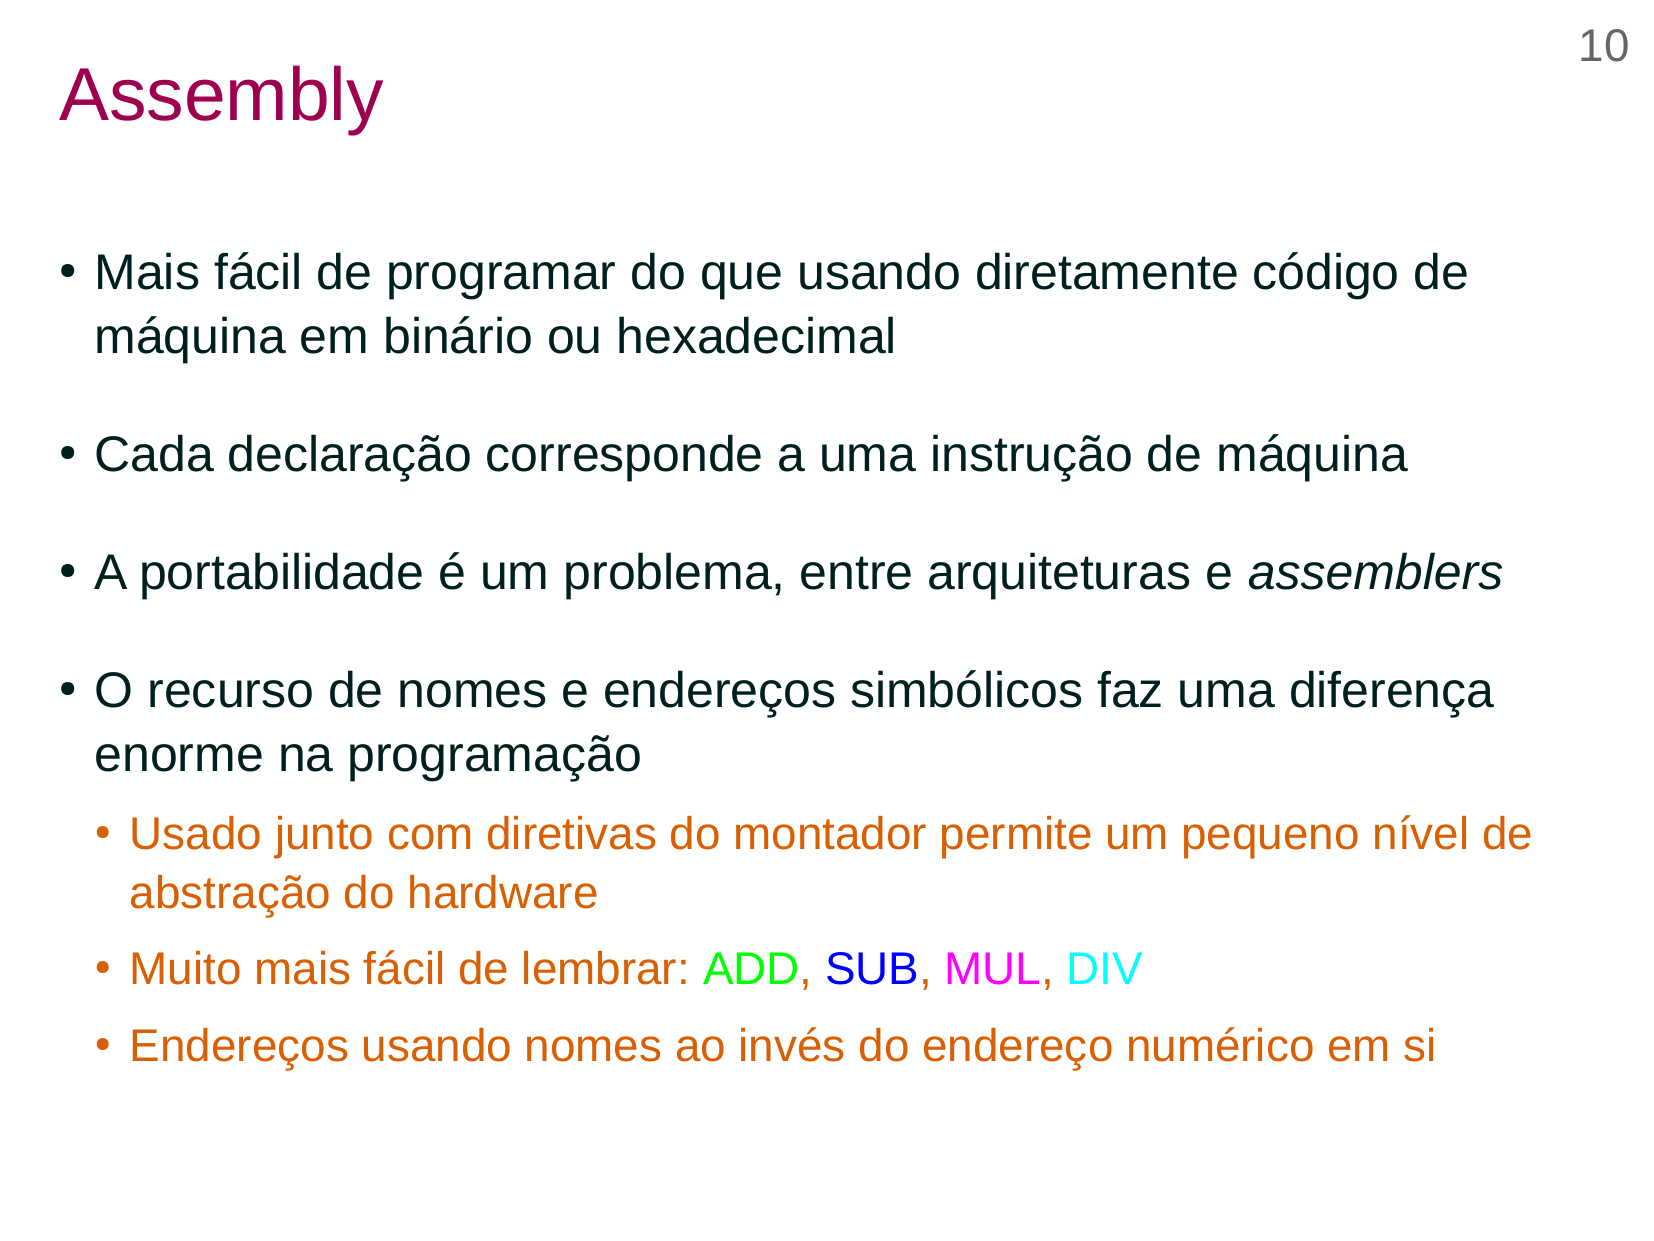

10
# Assembly
Mais fácil de programar do que usando diretamente código de máquina em binário ou hexadecimal
Cada declaração corresponde a uma instrução de máquina
A portabilidade é um problema, entre arquiteturas e assemblers
O recurso de nomes e endereços simbólicos faz uma diferença enorme na programação
Usado junto com diretivas do montador permite um pequeno nível de abstração do hardware
Muito mais fácil de lembrar: ADD, SUB, MUL, DIV
Endereços usando nomes ao invés do endereço numérico em si